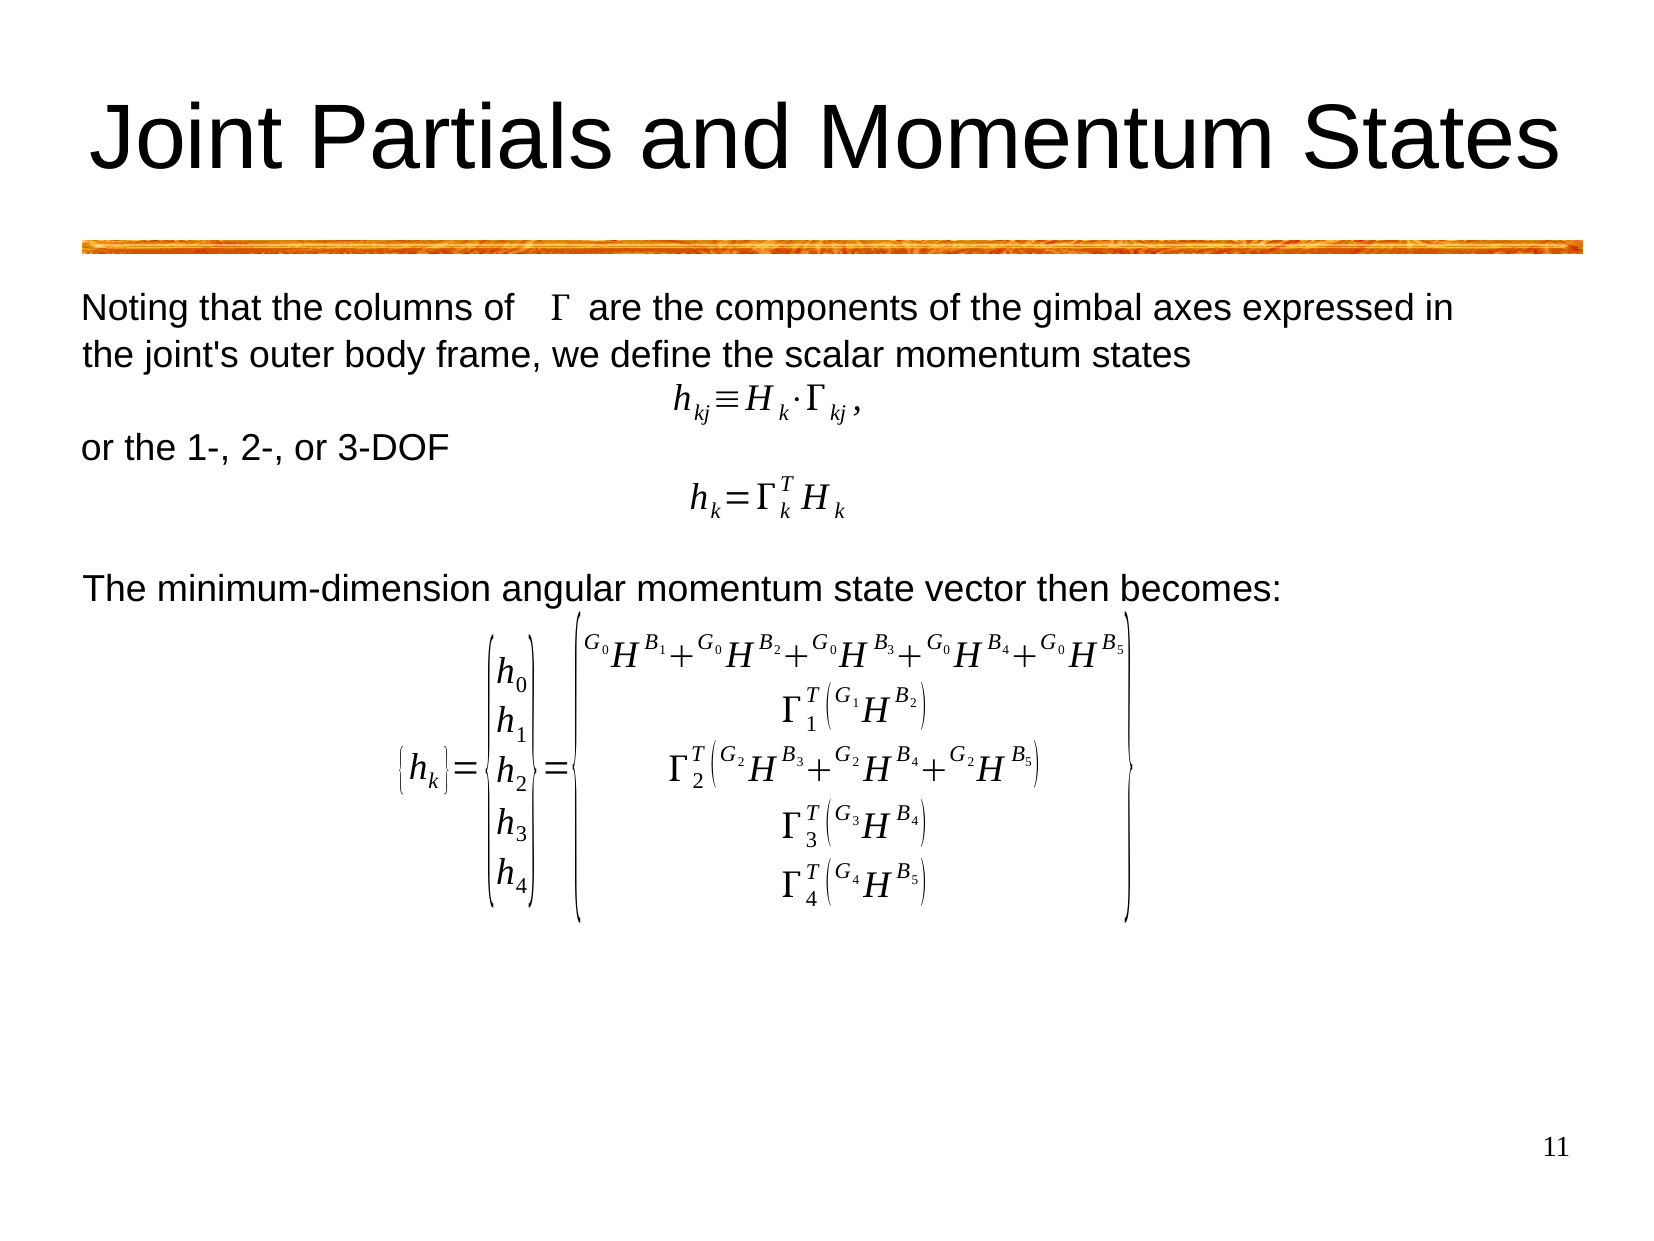

# Joint Partials and Momentum States
11